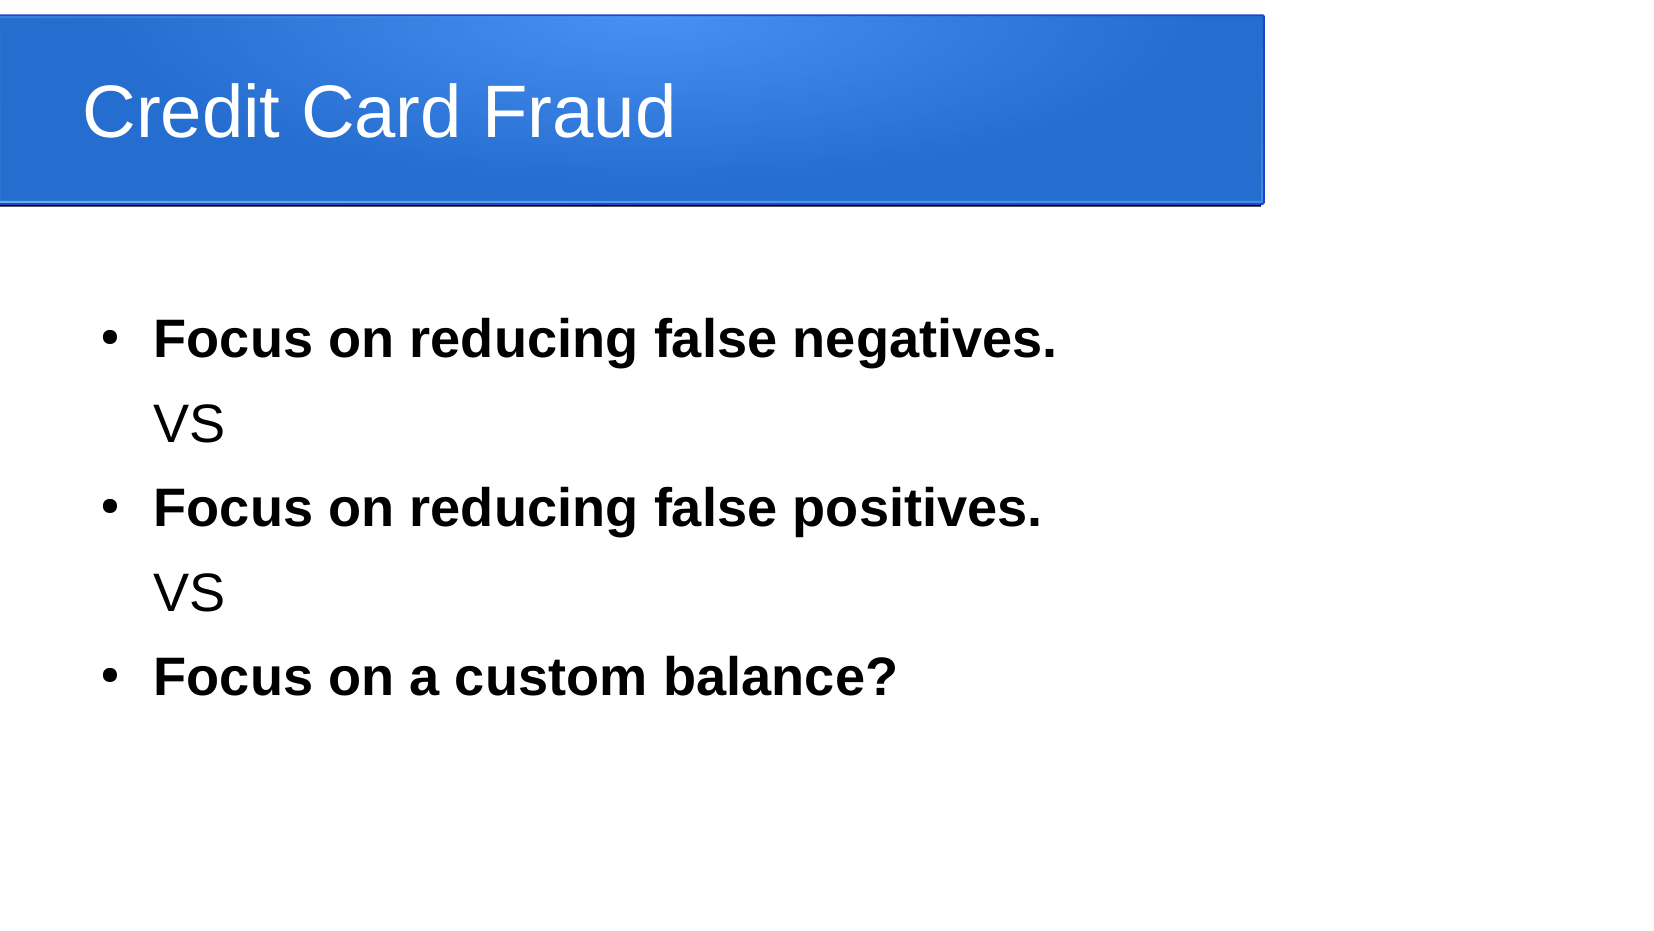

# Credit Card Fraud
Focus on reducing false negatives.
VS
Focus on reducing false positives.
VS
Focus on a custom balance?